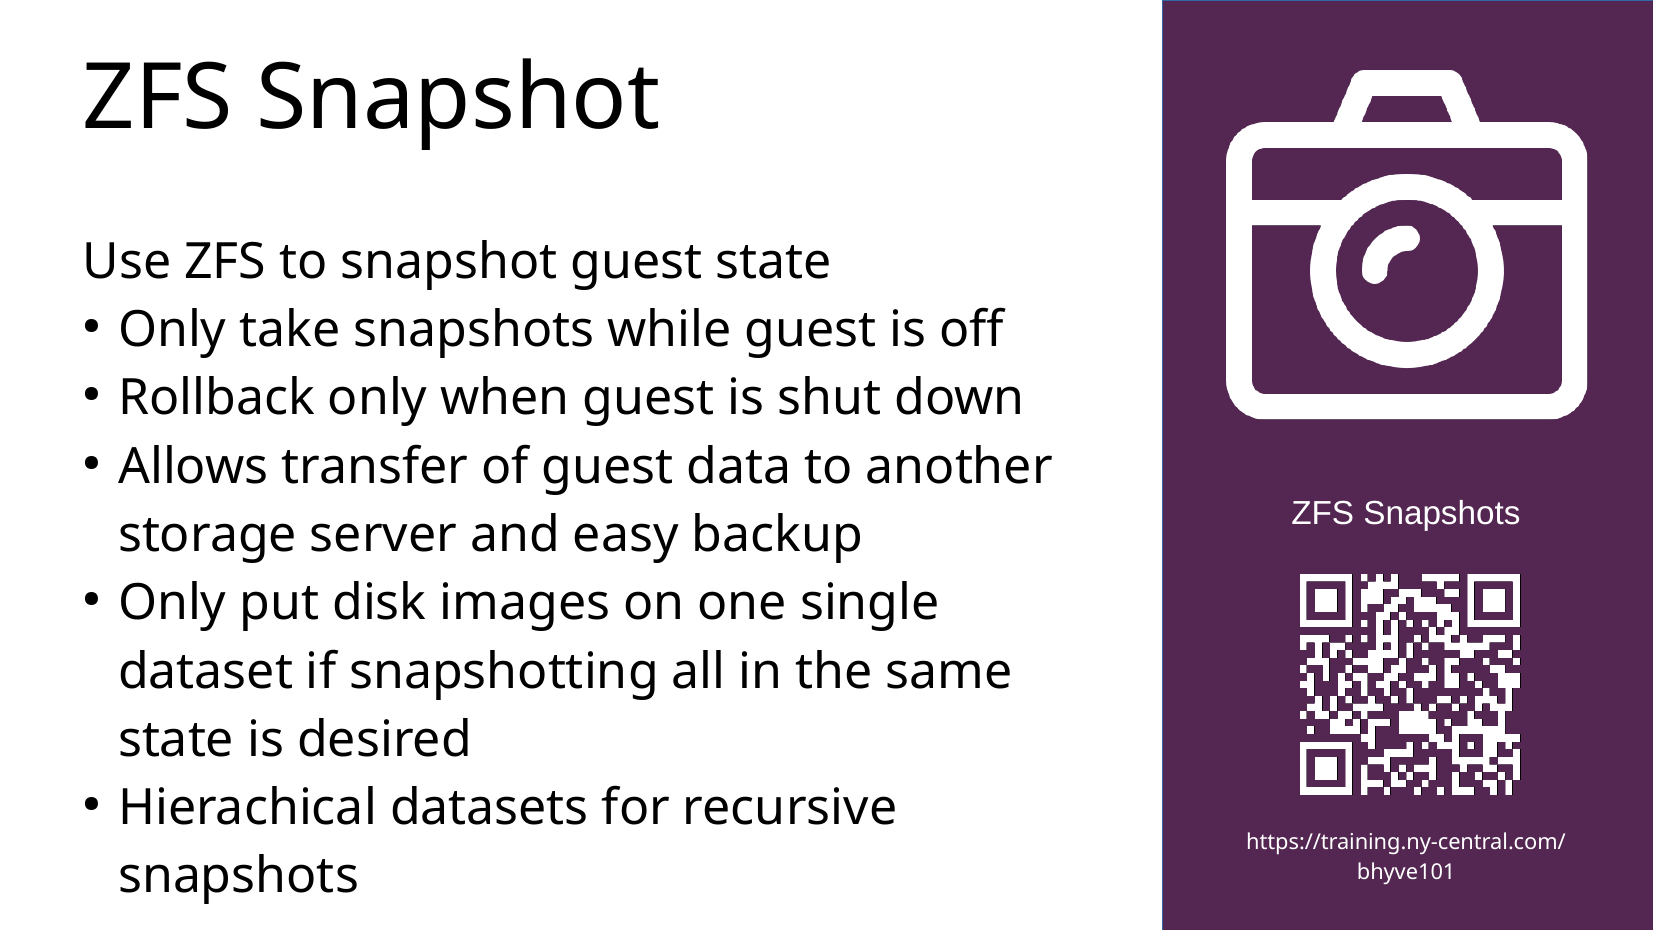

# ZFS Snapshot
Use ZFS to snapshot guest state
Only take snapshots while guest is off
Rollback only when guest is shut down
Allows transfer of guest data to another storage server and easy backup
Only put disk images on one single dataset if snapshotting all in the same state is desired
Hierachical datasets for recursive snapshots
ZFS Snapshots
https://training.ny-central.com/bhyve101